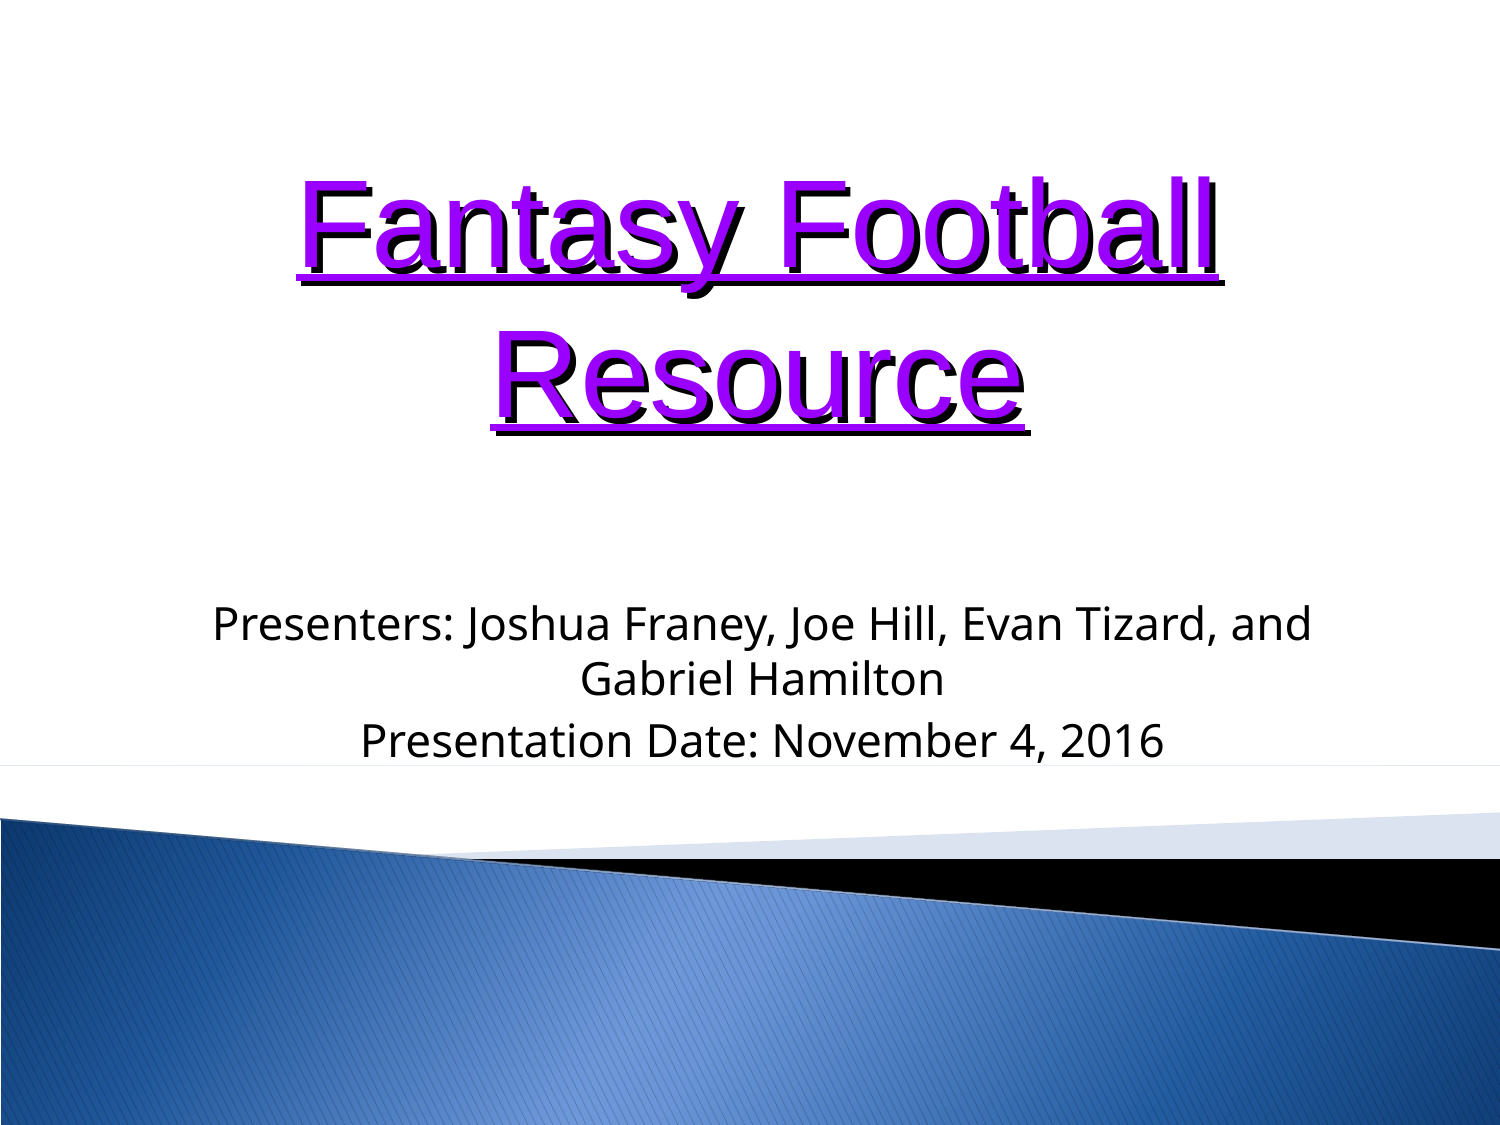

Fantasy Football Resource
Presenters: Joshua Franey, Joe Hill, Evan Tizard, and Gabriel Hamilton
Presentation Date: November 4, 2016